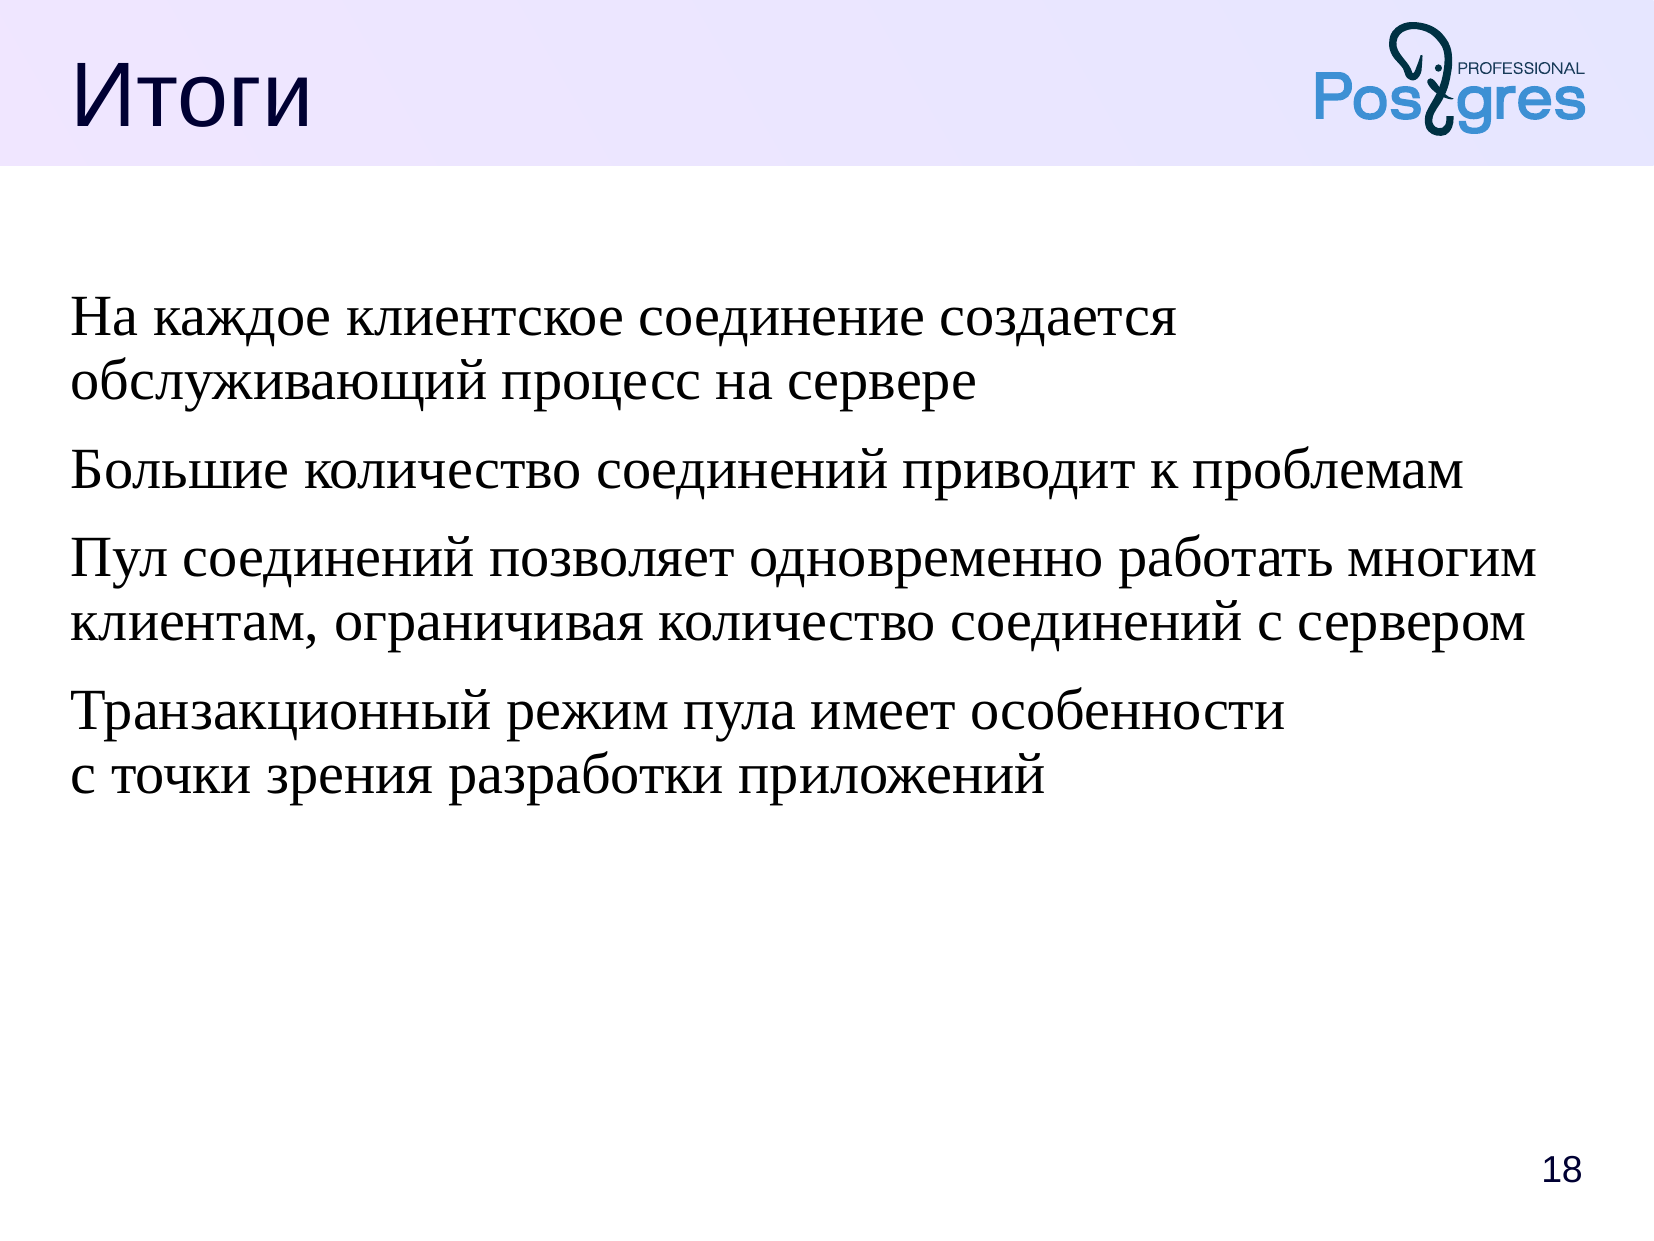

# Итоги
На каждое клиентское соединение создается обслуживающий процесс на сервере
Большие количество соединений приводит к проблемам
Пул соединений позволяет одновременно работать многим клиентам, ограничивая количество соединений с сервером
Транзакционный режим пула имеет особенности
с точки зрения разработки приложений